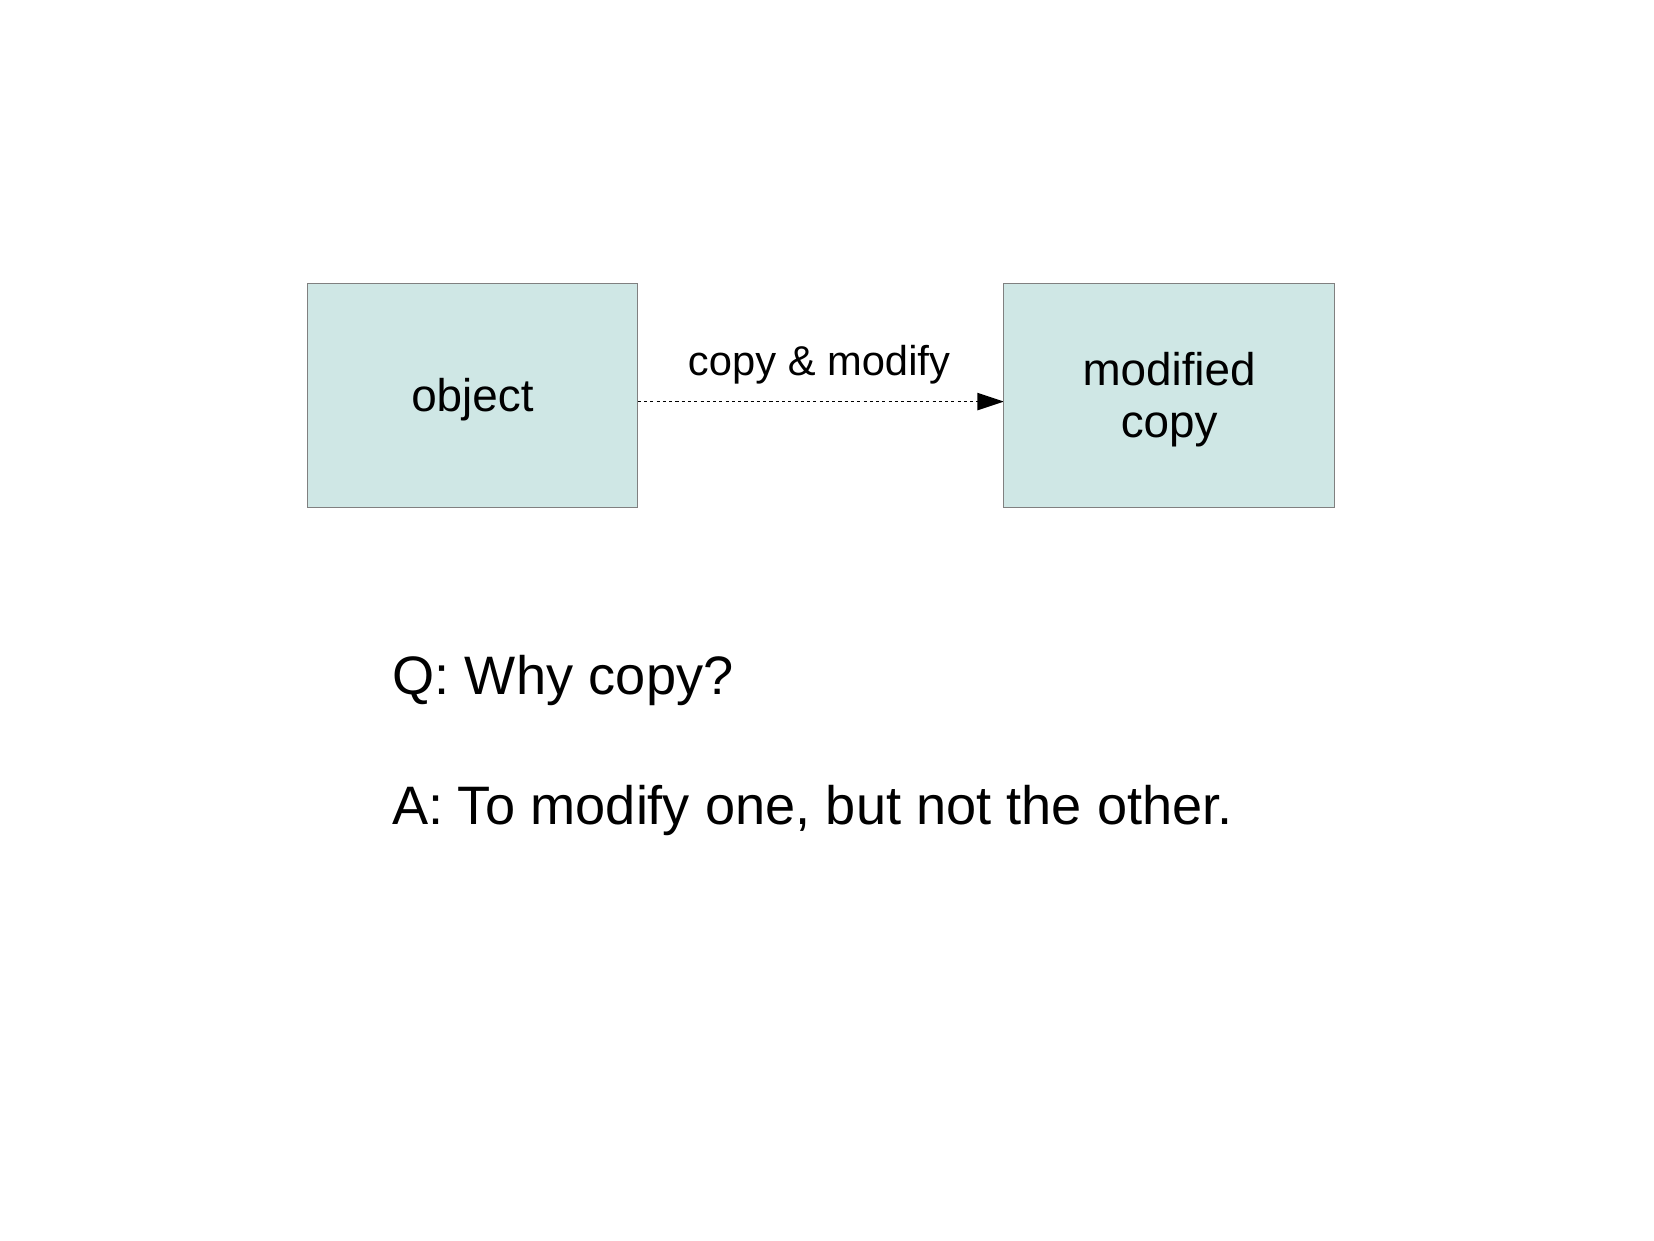

object
modified
copy
copy & modify
Q: Why copy?
A: To modify one, but not the other.